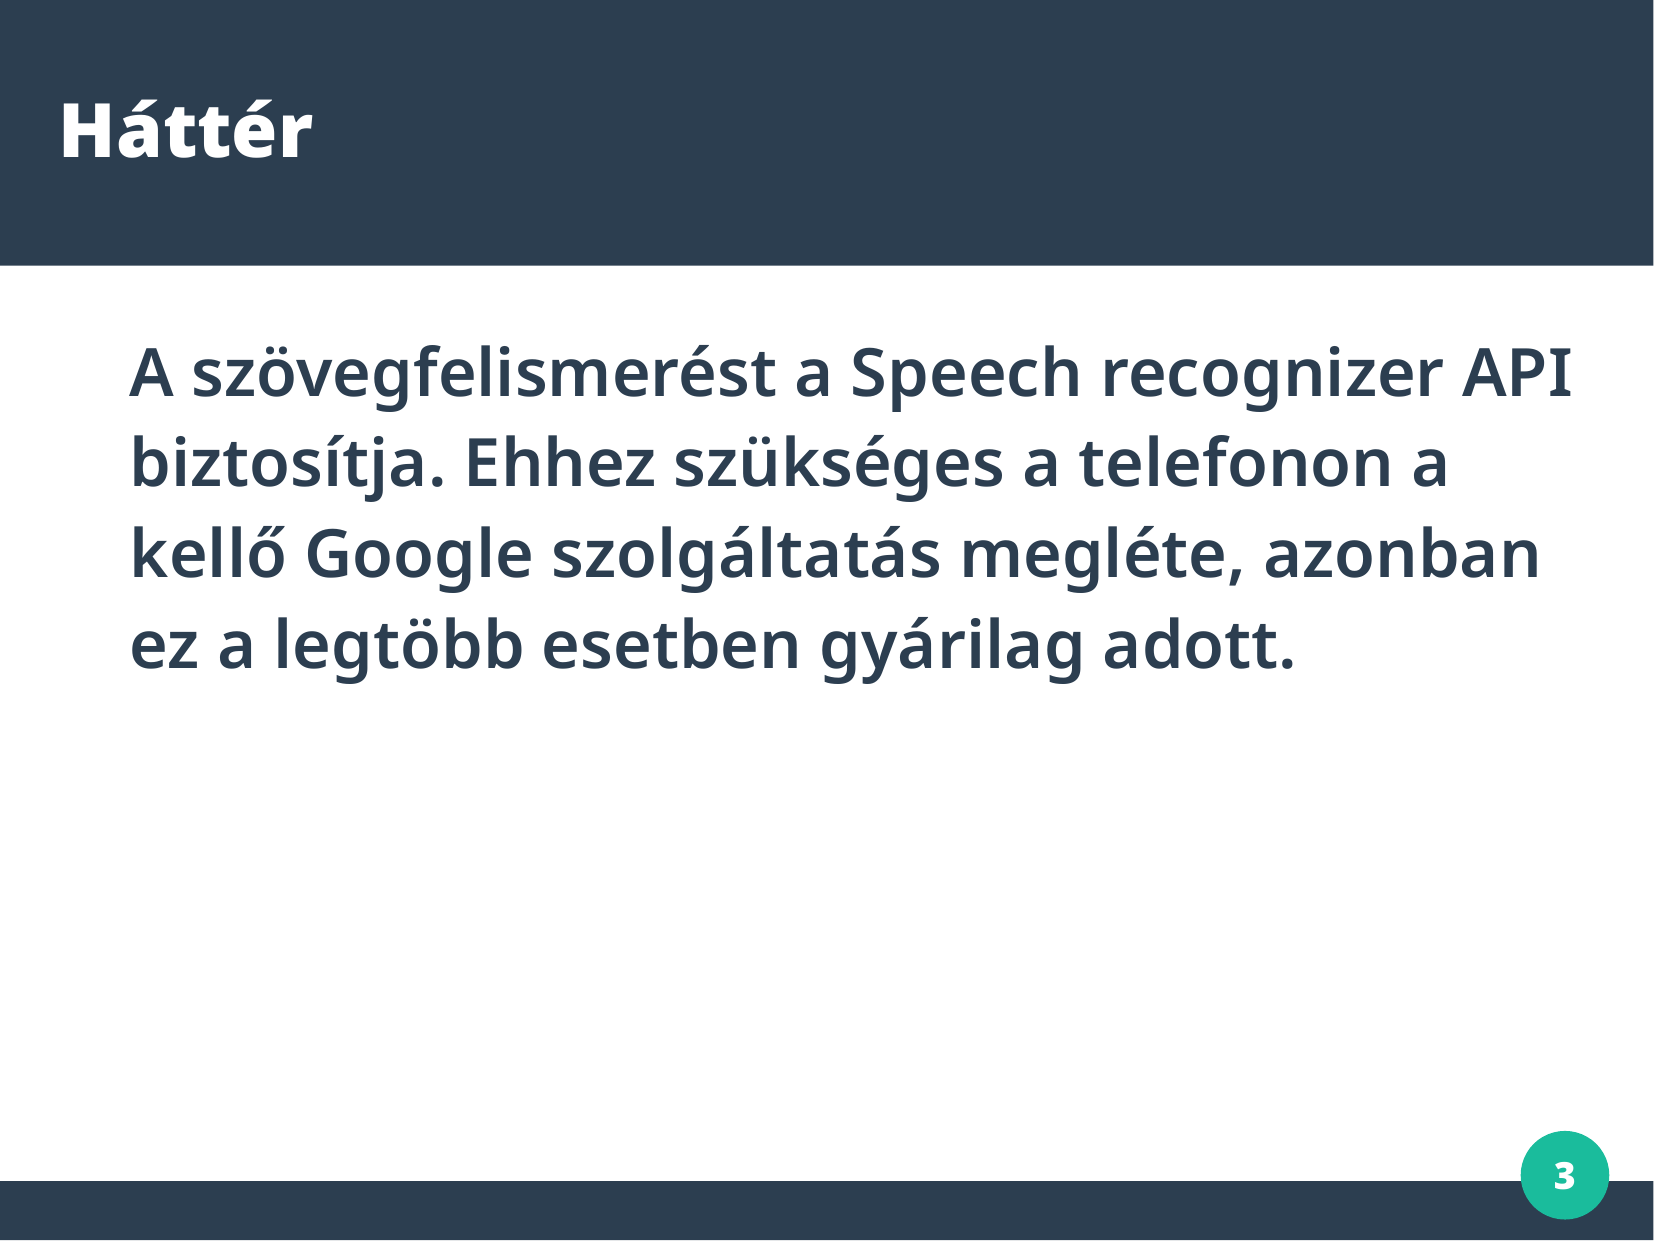

# Háttér
A szövegfelismerést a Speech recognizer API biztosítja. Ehhez szükséges a telefonon a kellő Google szolgáltatás megléte, azonban ez a legtöbb esetben gyárilag adott.
3